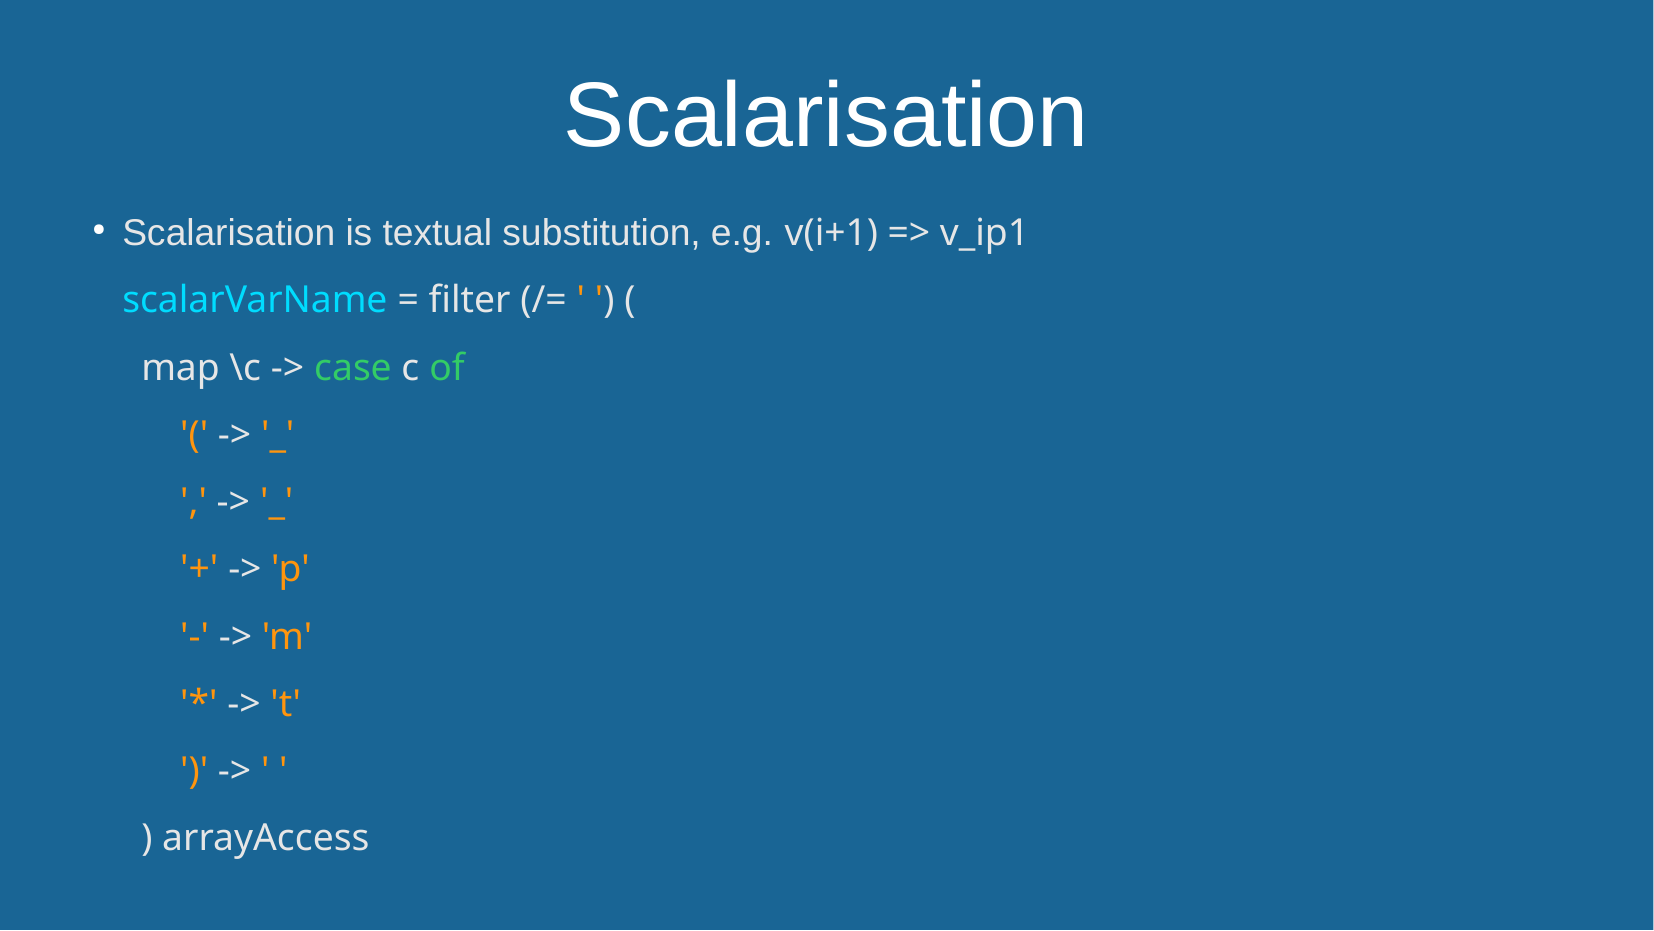

# Scalarisation
Scalarisation is textual substitution, e.g. v(i+1) => v_ip1
scalarVarName = filter (/= ' ') (
 map \c -> case c of
 '(' -> '_'
 ',' -> '_'
 '+' -> 'p'
 '-' -> 'm'
 '*' -> 't'
 ')' -> ' '
 ) arrayAccess